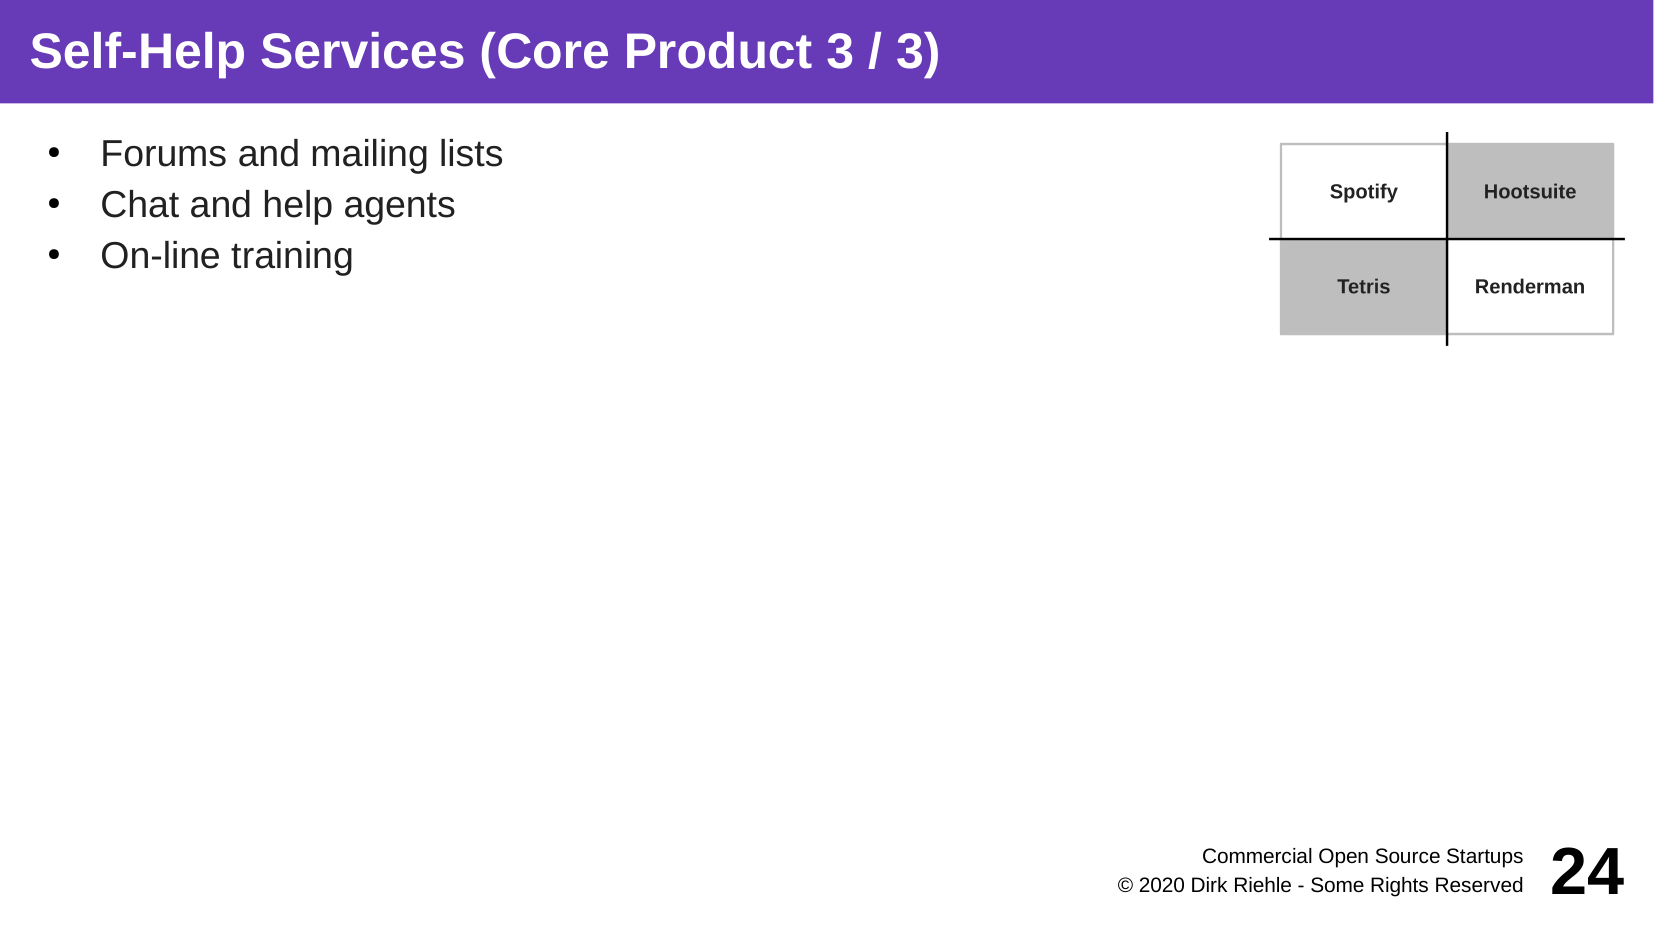

# Self-Help Services (Core Product 3 / 3)
Forums and mailing lists
Chat and help agents
On-line training
Commercial Open Source Startups
24
© 2020 Dirk Riehle - Some Rights Reserved